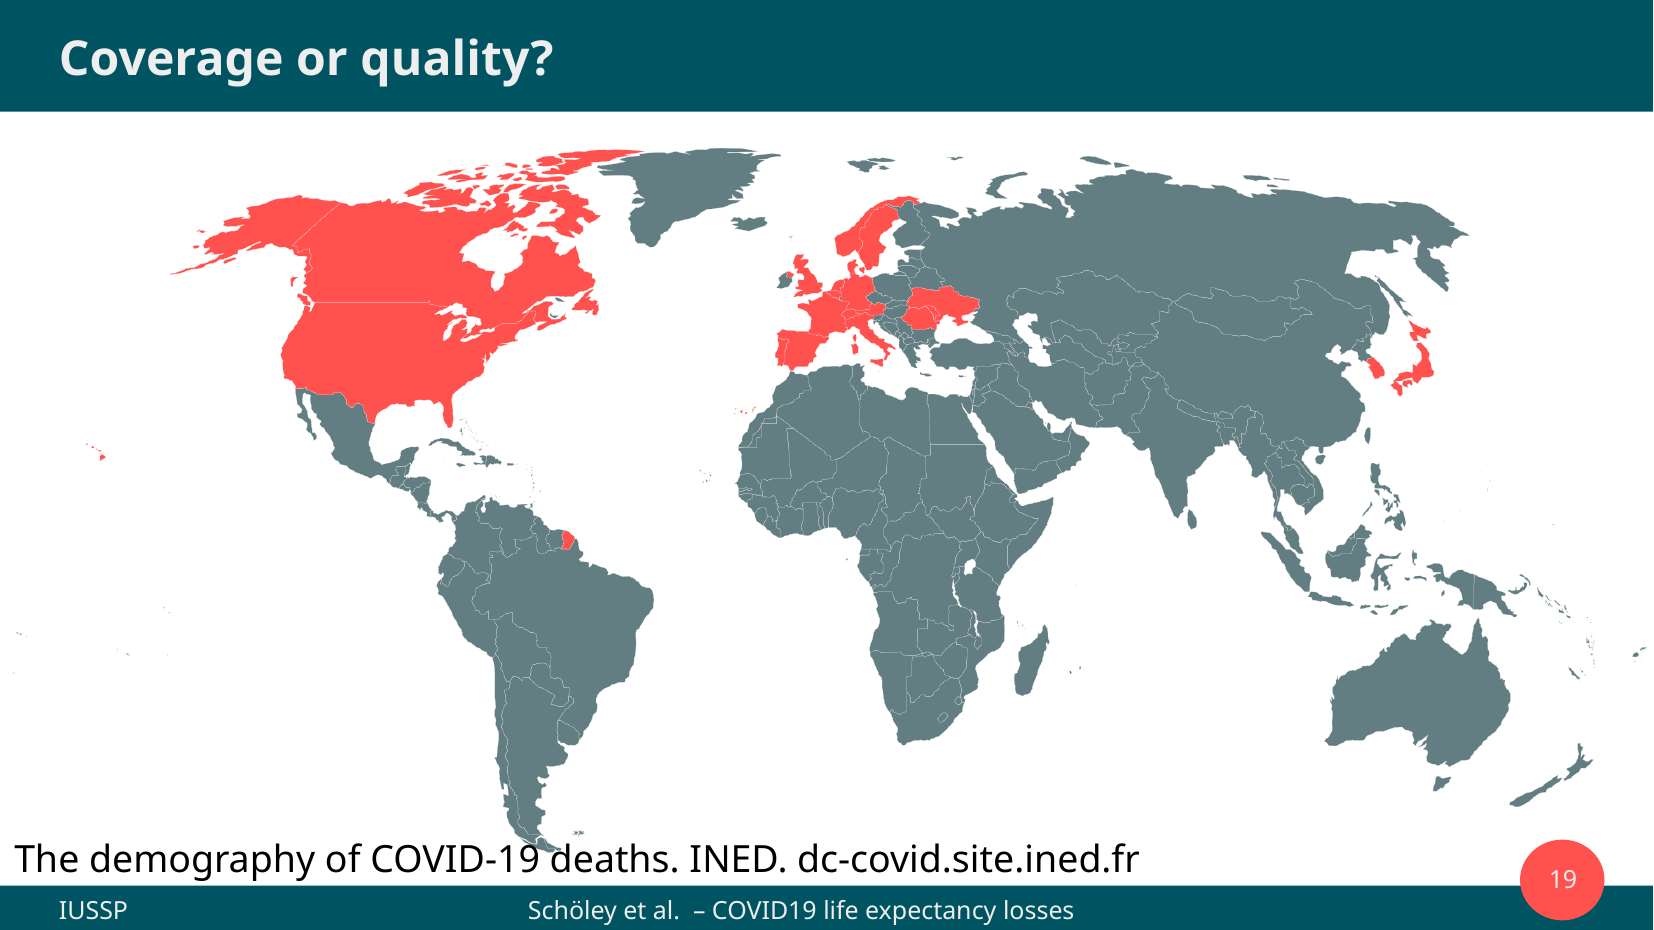

# Coverage or quality?
The demography of COVID-19 deaths. INED. dc-covid.site.ined.fr
19
IUSSP
Schöley et al. – COVID19 life expectancy losses